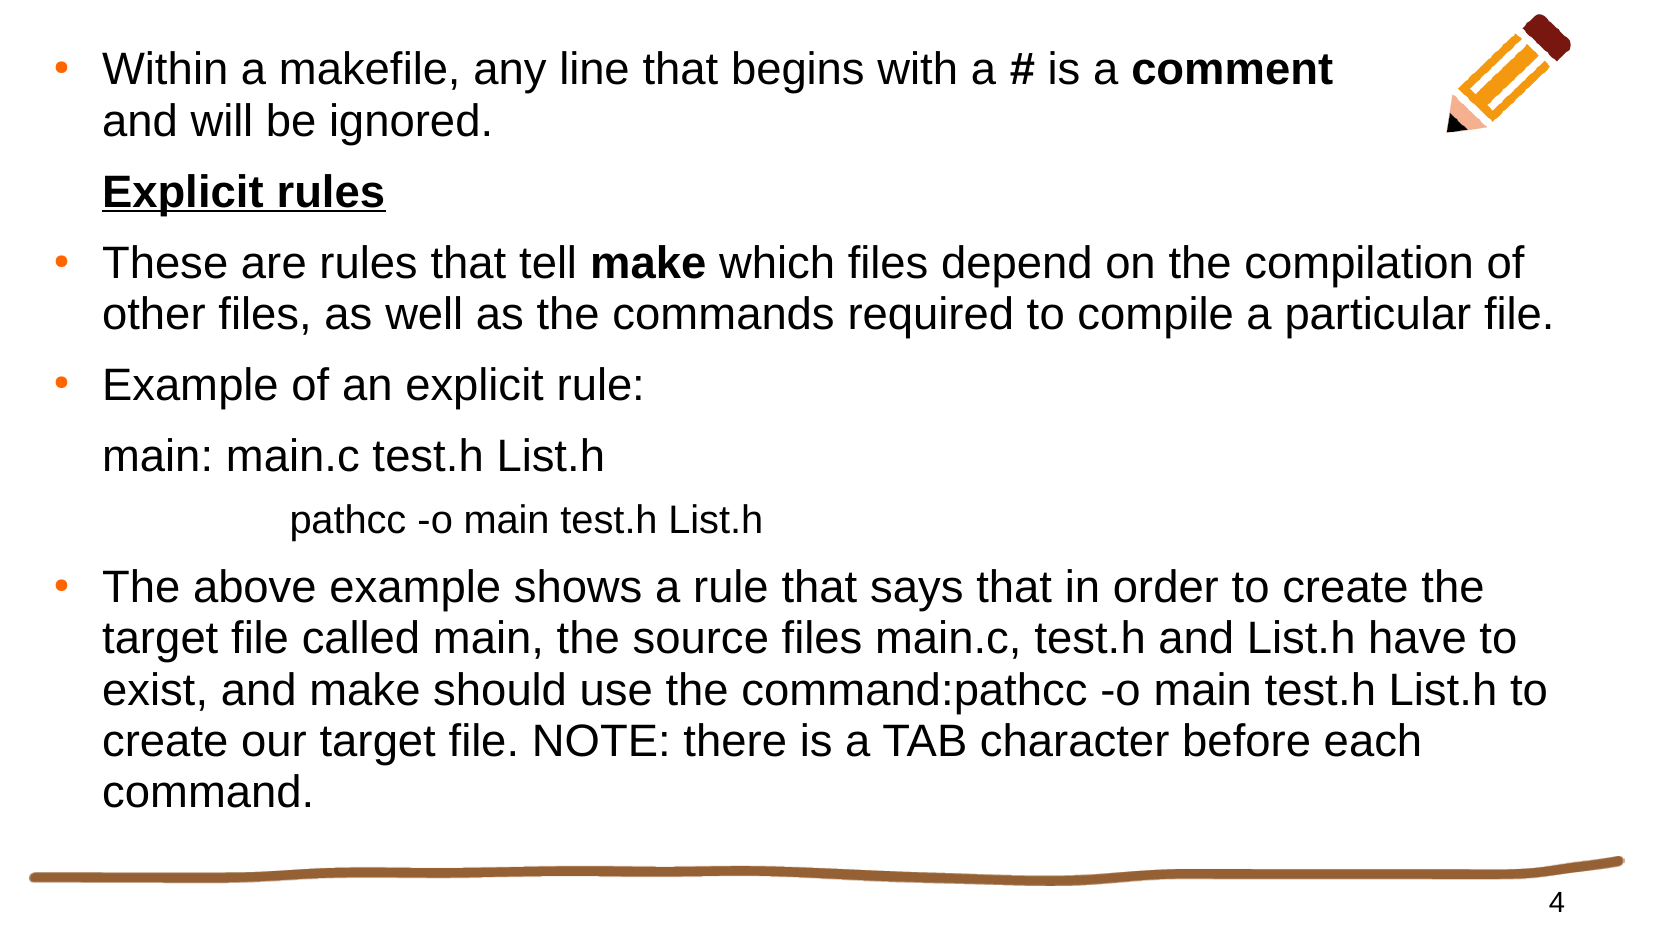

# Within a makefile, any line that begins with a # is a comment and will be ignored.
Explicit rules
These are rules that tell make which files depend on the compilation of other files, as well as the commands required to compile a particular file.
Example of an explicit rule:
main: main.c test.h List.h
 	 pathcc -o main test.h List.h
The above example shows a rule that says that in order to create the target file called main, the source files main.c, test.h and List.h have to exist, and make should use the command:pathcc -o main test.h List.h to create our target file. NOTE: there is a TAB character before each command.
4